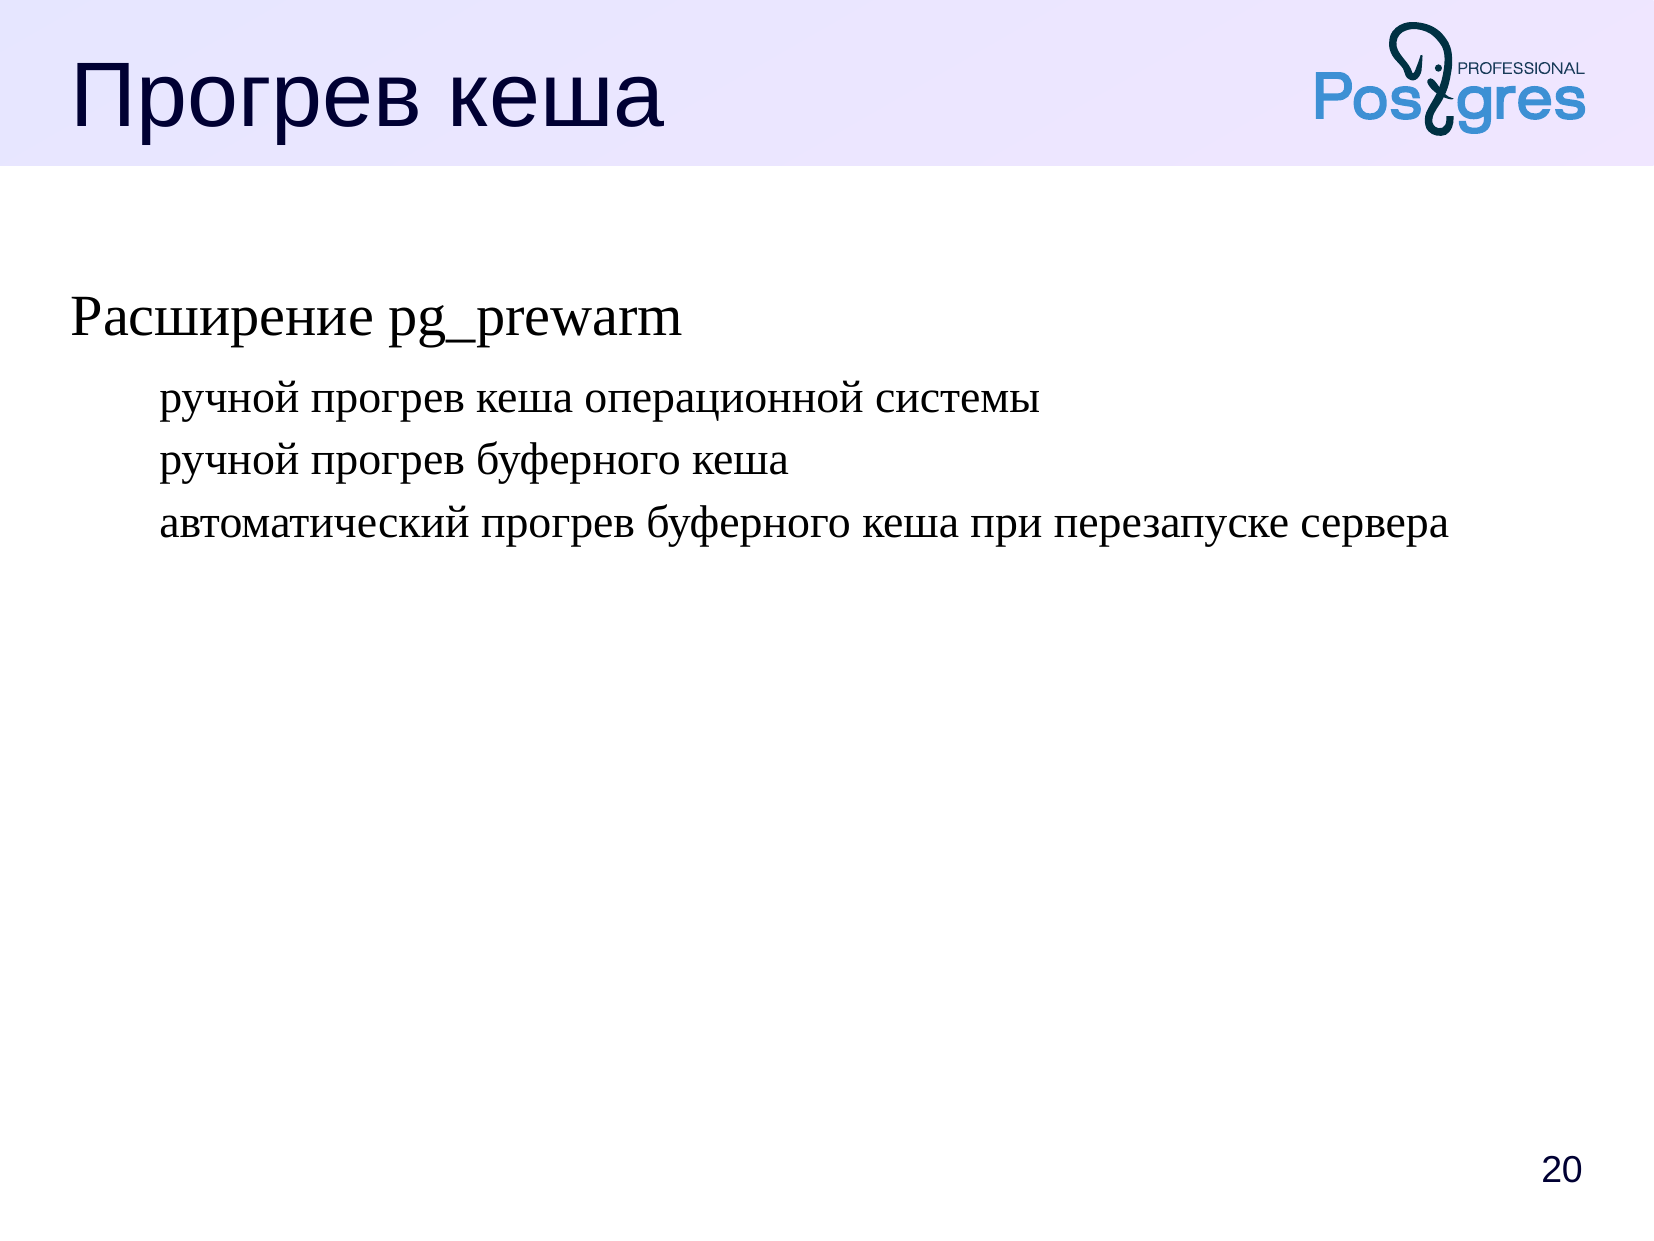

# Прогрев кеша
Расширение pg_prewarm
ручной прогрев кеша операционной системы
ручной прогрев буферного кеша
автоматический прогрев буферного кеша при перезапуске сервера